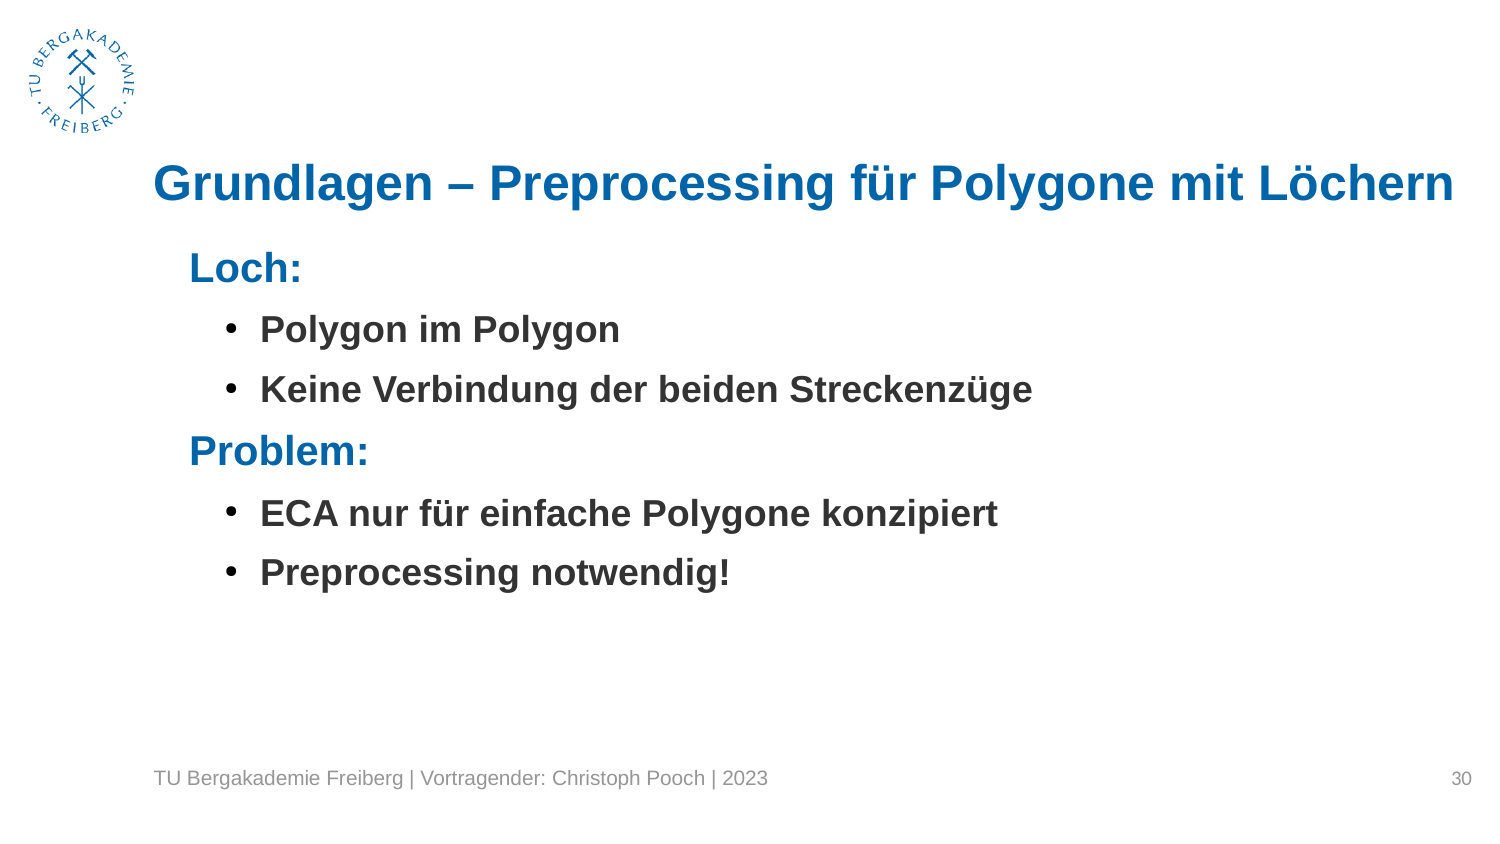

# Grundlagen – Preprocessing für Polygone mit Löchern
Loch:
Polygon im Polygon
Keine Verbindung der beiden Streckenzüge
Problem:
ECA nur für einfache Polygone konzipiert
Preprocessing notwendig!
TU Bergakademie Freiberg | Vortragender: Christoph Pooch | 2023